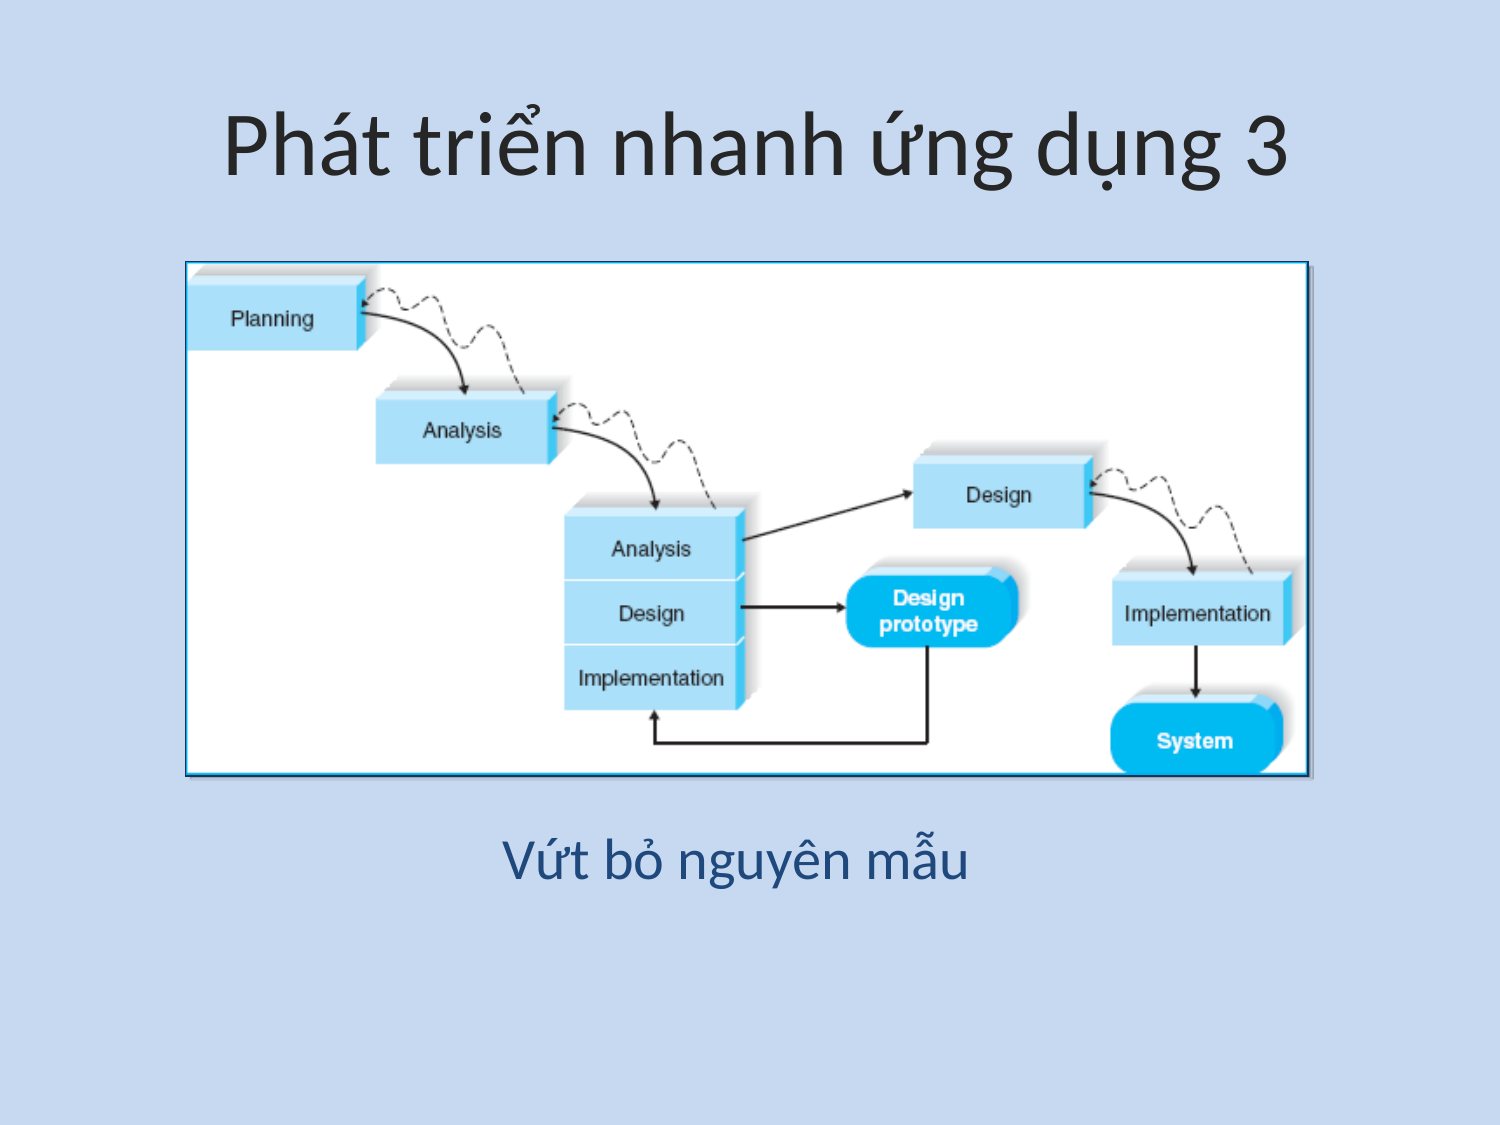

# Phát triển nhanh ứng dụng 3
Vứt bỏ nguyên mẫu